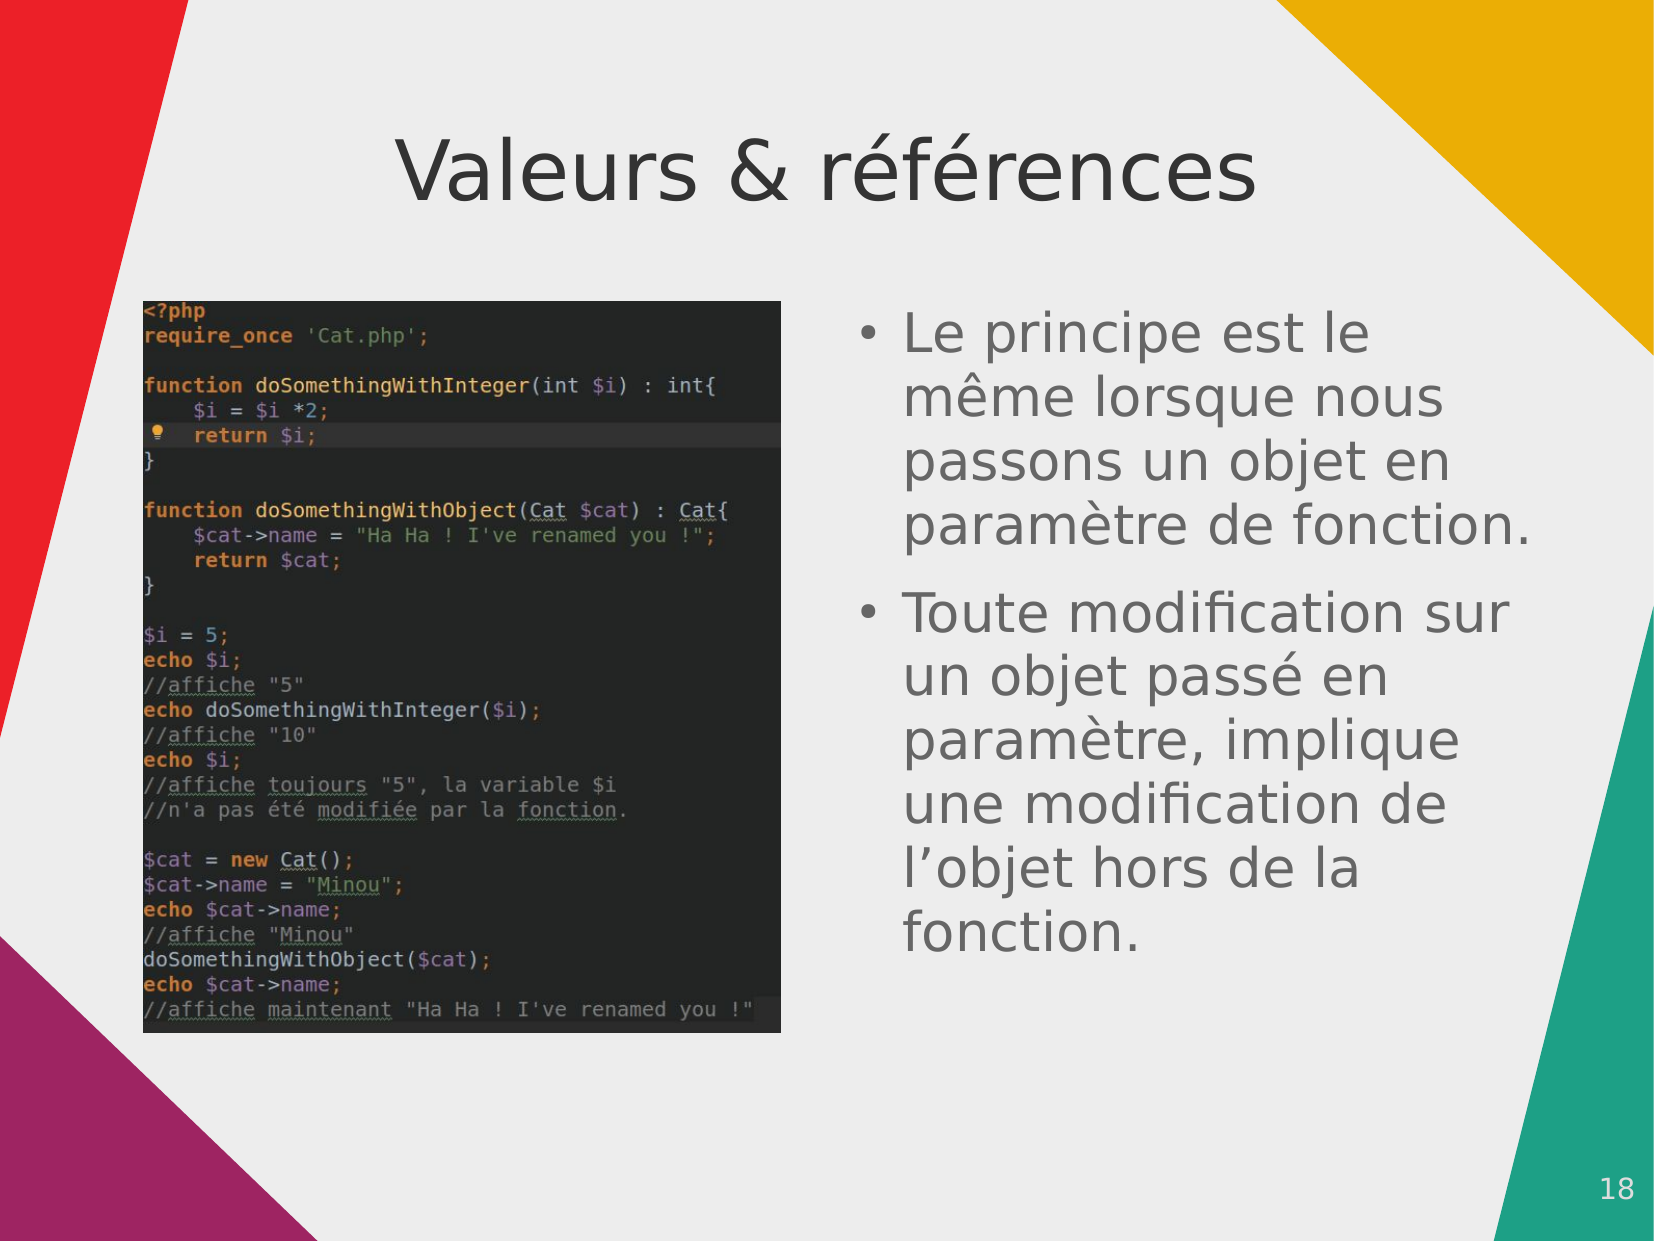

# Valeurs & références
Le principe est le même lorsque nous passons un objet en paramètre de fonction.
Toute modification sur un objet passé en paramètre, implique une modification de l’objet hors de la fonction.
18